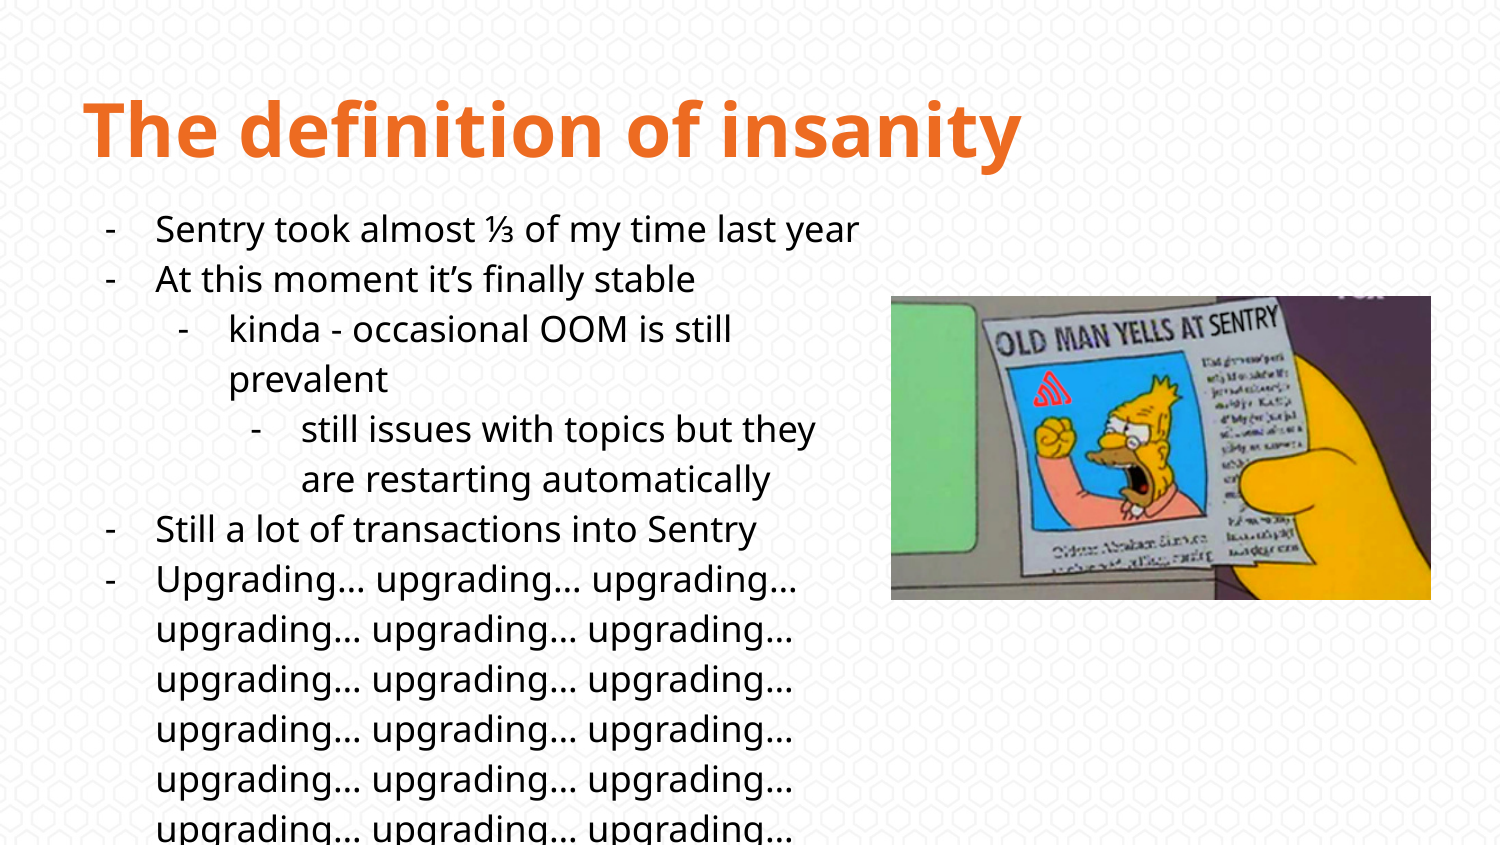

The definition of insanity
# Sentry took almost ⅓ of my time last year
At this moment it’s finally stable
kinda - occasional OOM is still prevalent
still issues with topics but they are restarting automatically
Still a lot of transactions into Sentry
Upgrading… upgrading… upgrading… upgrading… upgrading… upgrading… upgrading… upgrading… upgrading… upgrading… upgrading… upgrading… upgrading… upgrading… upgrading… upgrading… upgrading… upgrading…